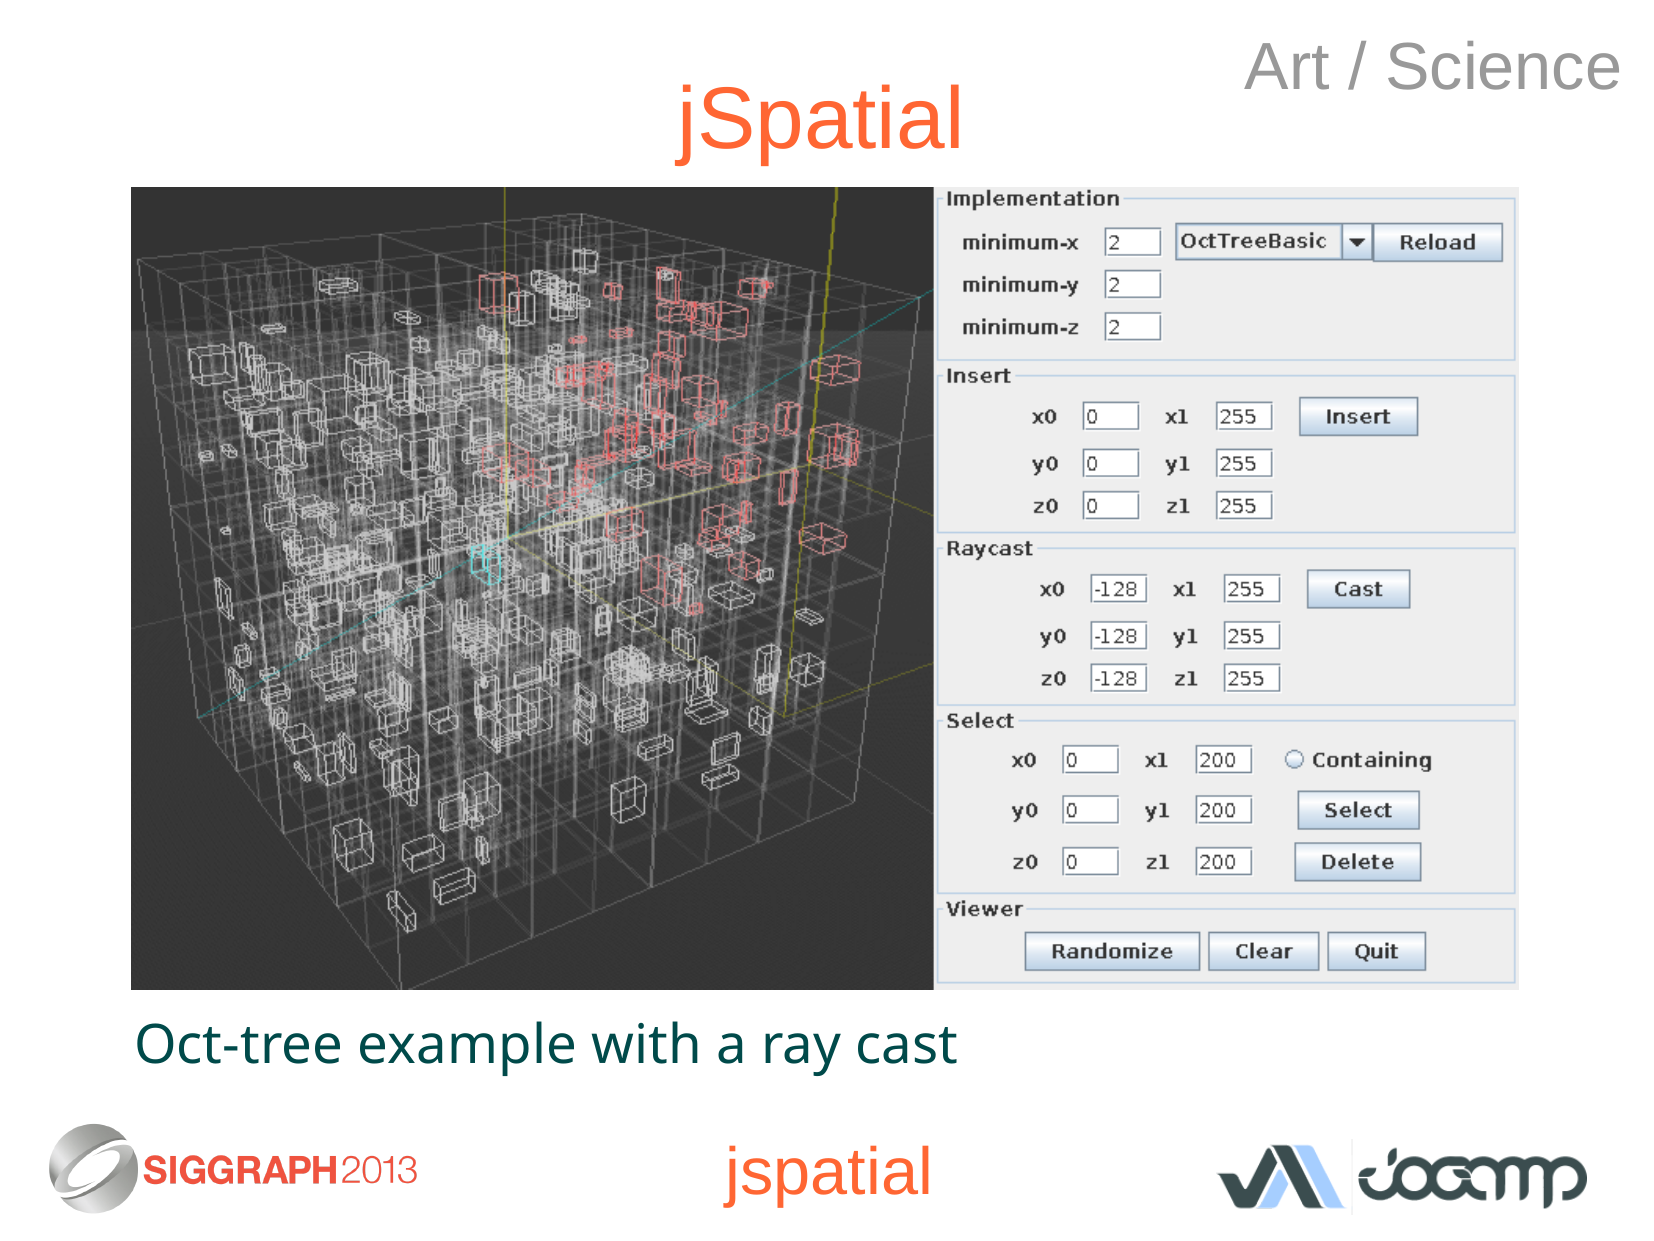

Art / Science
# jSpatial
Oct-tree example with a ray cast
jspatial